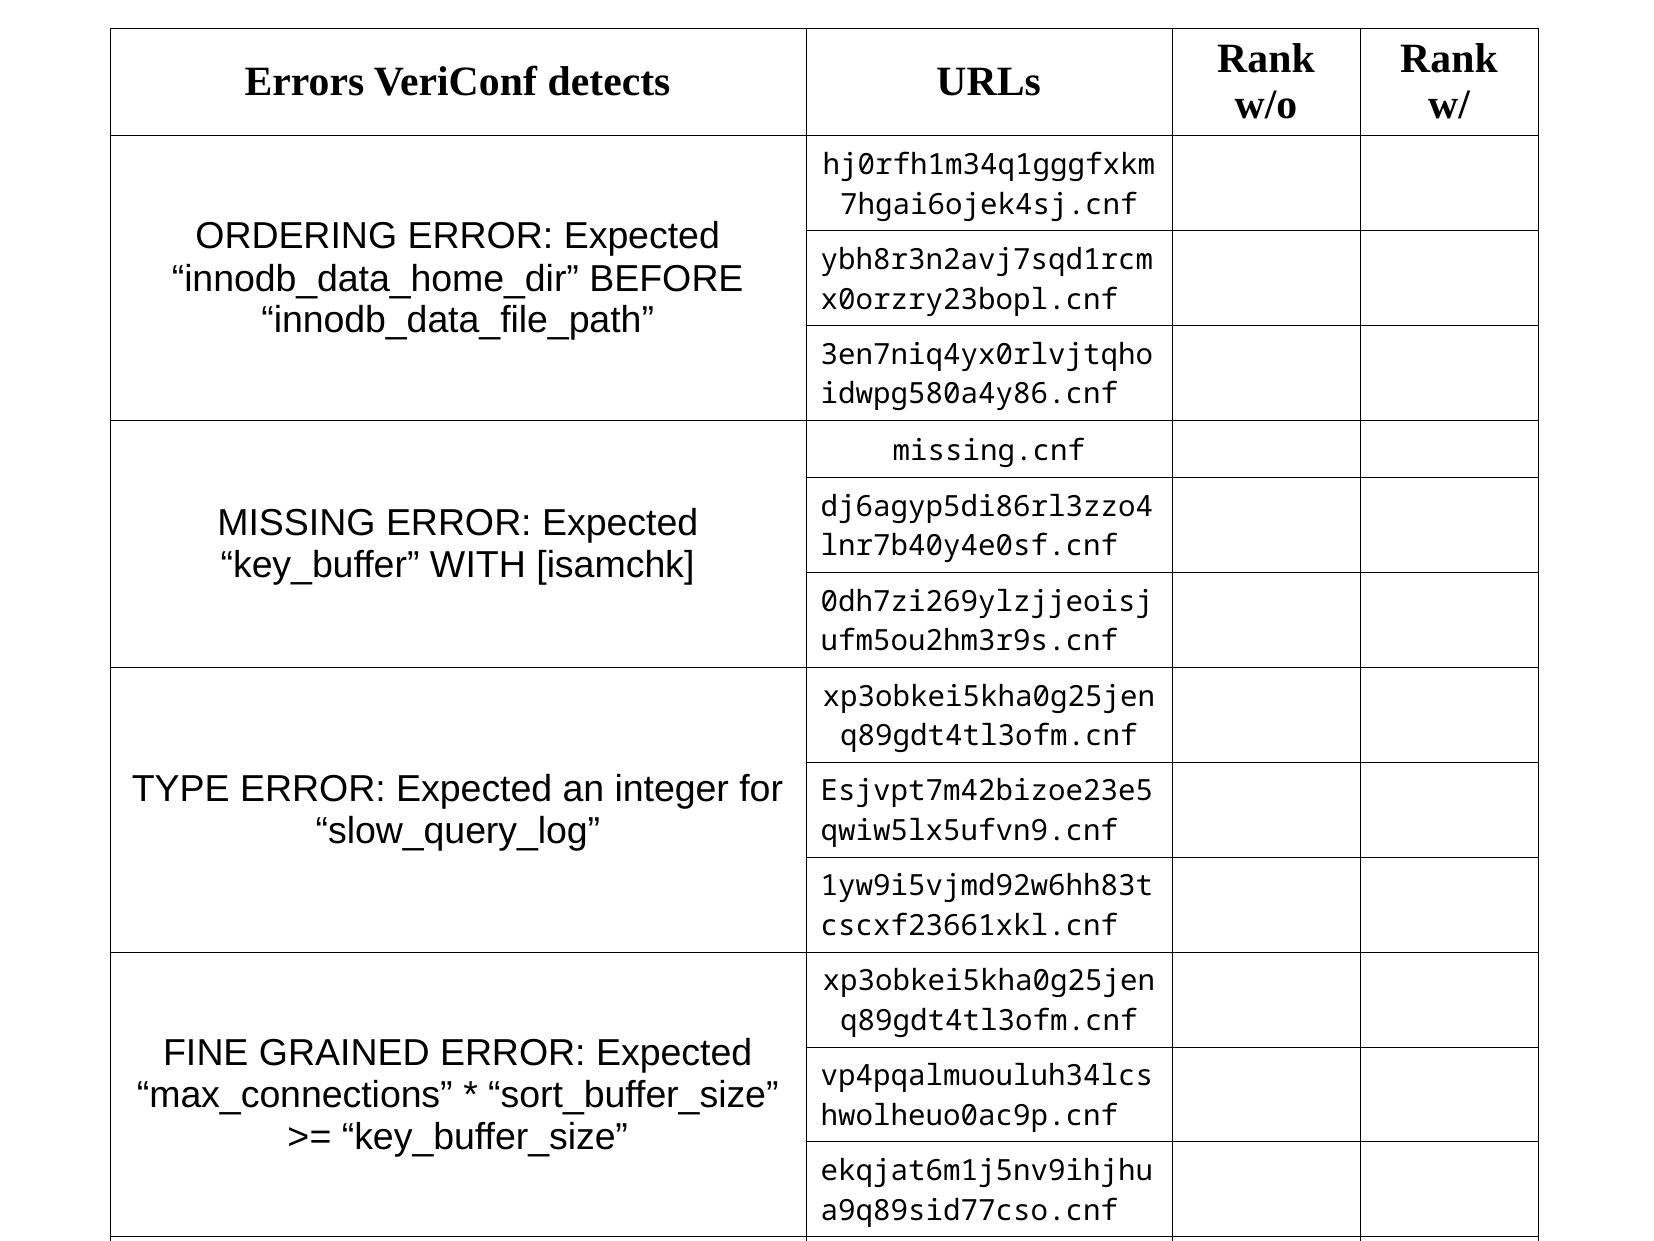

| Errors VeriConf detects | URLs | Rank w/o | Rank w/ |
| --- | --- | --- | --- |
| ORDERING ERROR: Expected “innodb\_data\_home\_dir” BEFORE “innodb\_data\_file\_path” | hj0rfh1m34q1gggfxkm7hgai6ojek4sj.cnf | | |
| | ybh8r3n2avj7sqd1rcmx0orzry23bopl.cnf | | |
| | 3en7niq4yx0rlvjtqhoidwpg580a4y86.cnf | | |
| MISSING ERROR: Expected “key\_buffer” WITH [isamchk] | missing.cnf | | |
| | dj6agyp5di86rl3zzo4lnr7b40y4e0sf.cnf | | |
| | 0dh7zi269ylzjjeoisjufm5ou2hm3r9s.cnf | | |
| TYPE ERROR: Expected an integer for “slow\_query\_log” | xp3obkei5kha0g25jenq89gdt4tl3ofm.cnf | | |
| | Esjvpt7m42bizoe23e5qwiw5lx5ufvn9.cnf | | |
| | 1yw9i5vjmd92w6hh83tcscxf23661xkl.cnf | | |
| FINE GRAINED ERROR: Expected “max\_connections” \* “sort\_buffer\_size” >= “key\_buffer\_size” | xp3obkei5kha0g25jenq89gdt4tl3ofm.cnf | | |
| | vp4pqalmuouluh34lcshwolheuo0ac9p.cnf | | |
| | ekqjat6m1j5nv9ihjhua9q89sid77cso.cnf | | |
| INTEGER CORRELATION ERROR: Expected “max\_allowed\_packet” < “innodb\_buffer\_pool\_size” | r817w4w029t9n885609su9u7uy6rgdgx.cnf | | |
| | 4hb6cbg79cbfmv3idz2ic7ldacsv6ys8.cnf | | |
| | 7jqfntwwwpm4p9osi005lw8q1nc1egqw.cnf | | |